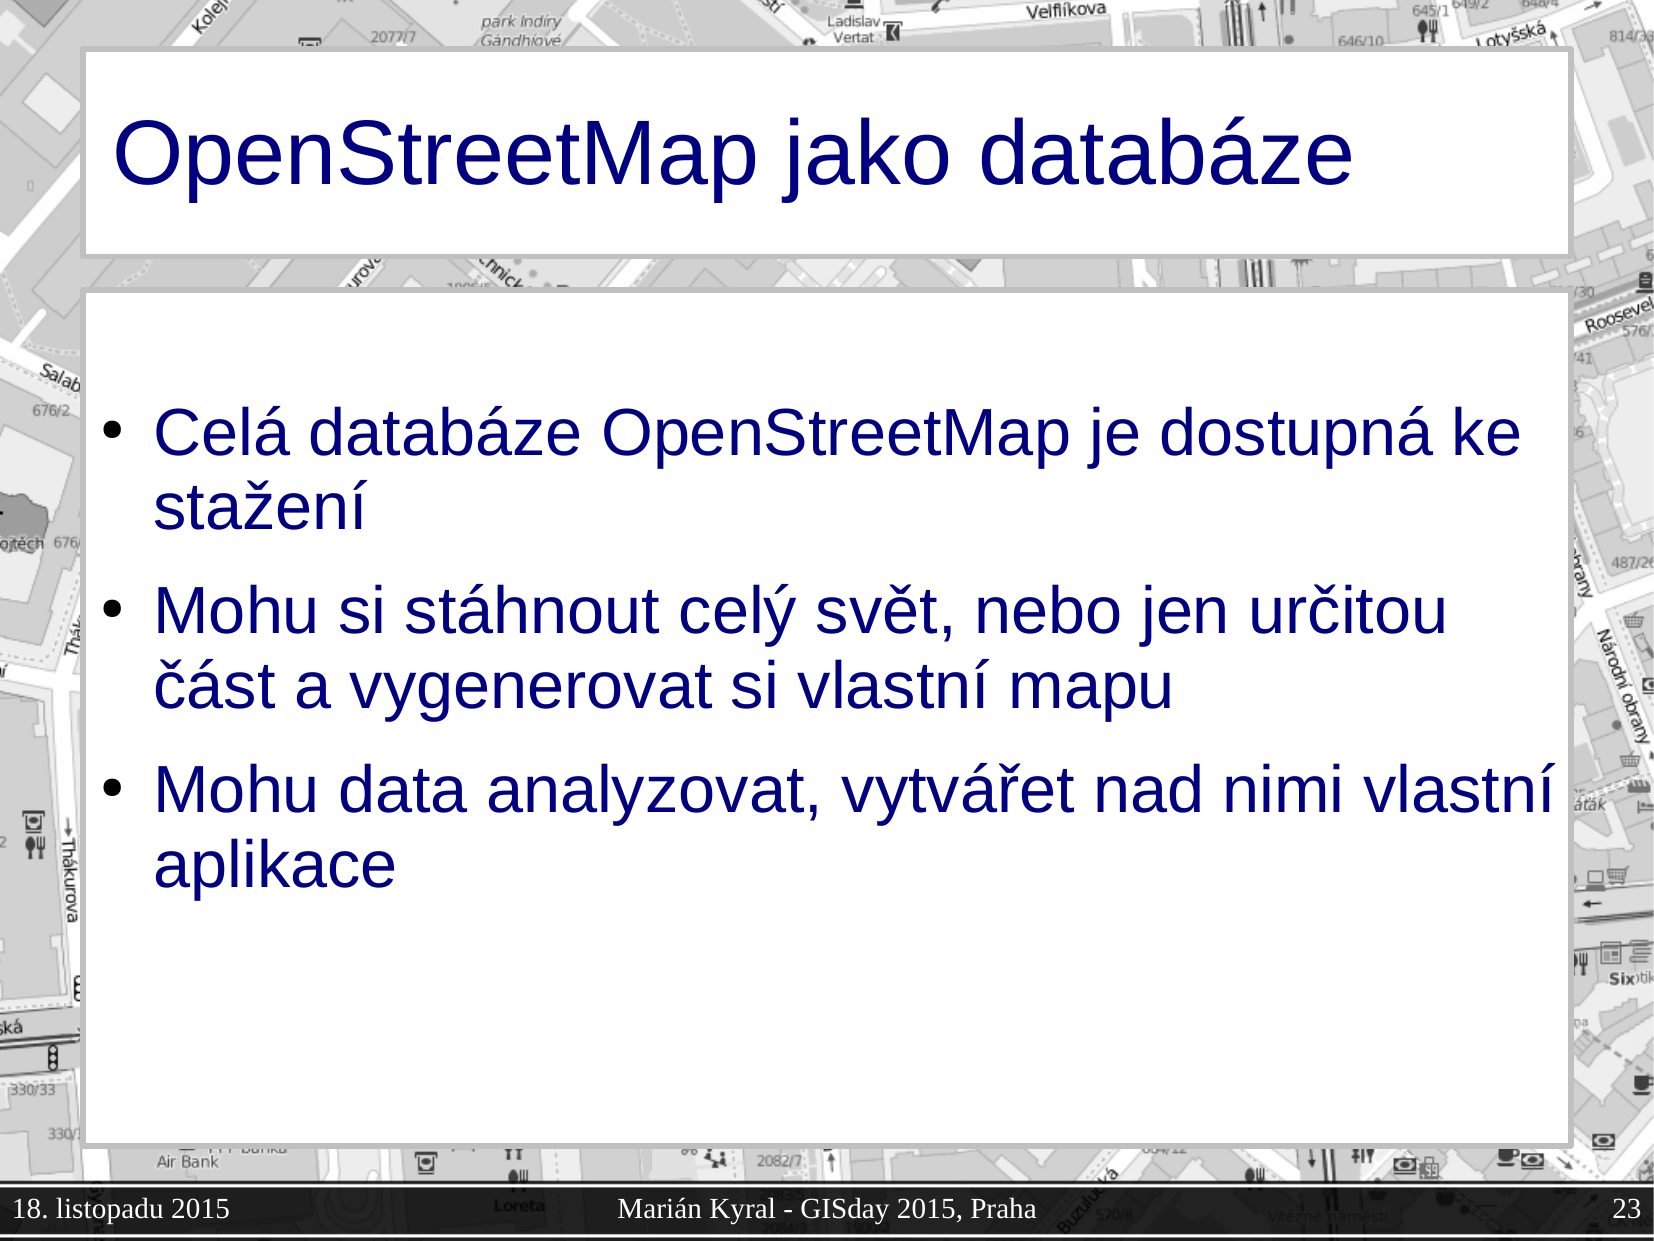

# OpenStreetMap jako databáze
Celá databáze OpenStreetMap je dostupná ke stažení
Mohu si stáhnout celý svět, nebo jen určitou část a vygenerovat si vlastní mapu
Mohu data analyzovat, vytvářet nad nimi vlastní aplikace
18. listopadu 2015
Marián Kyral - GISday 2015, Praha
23